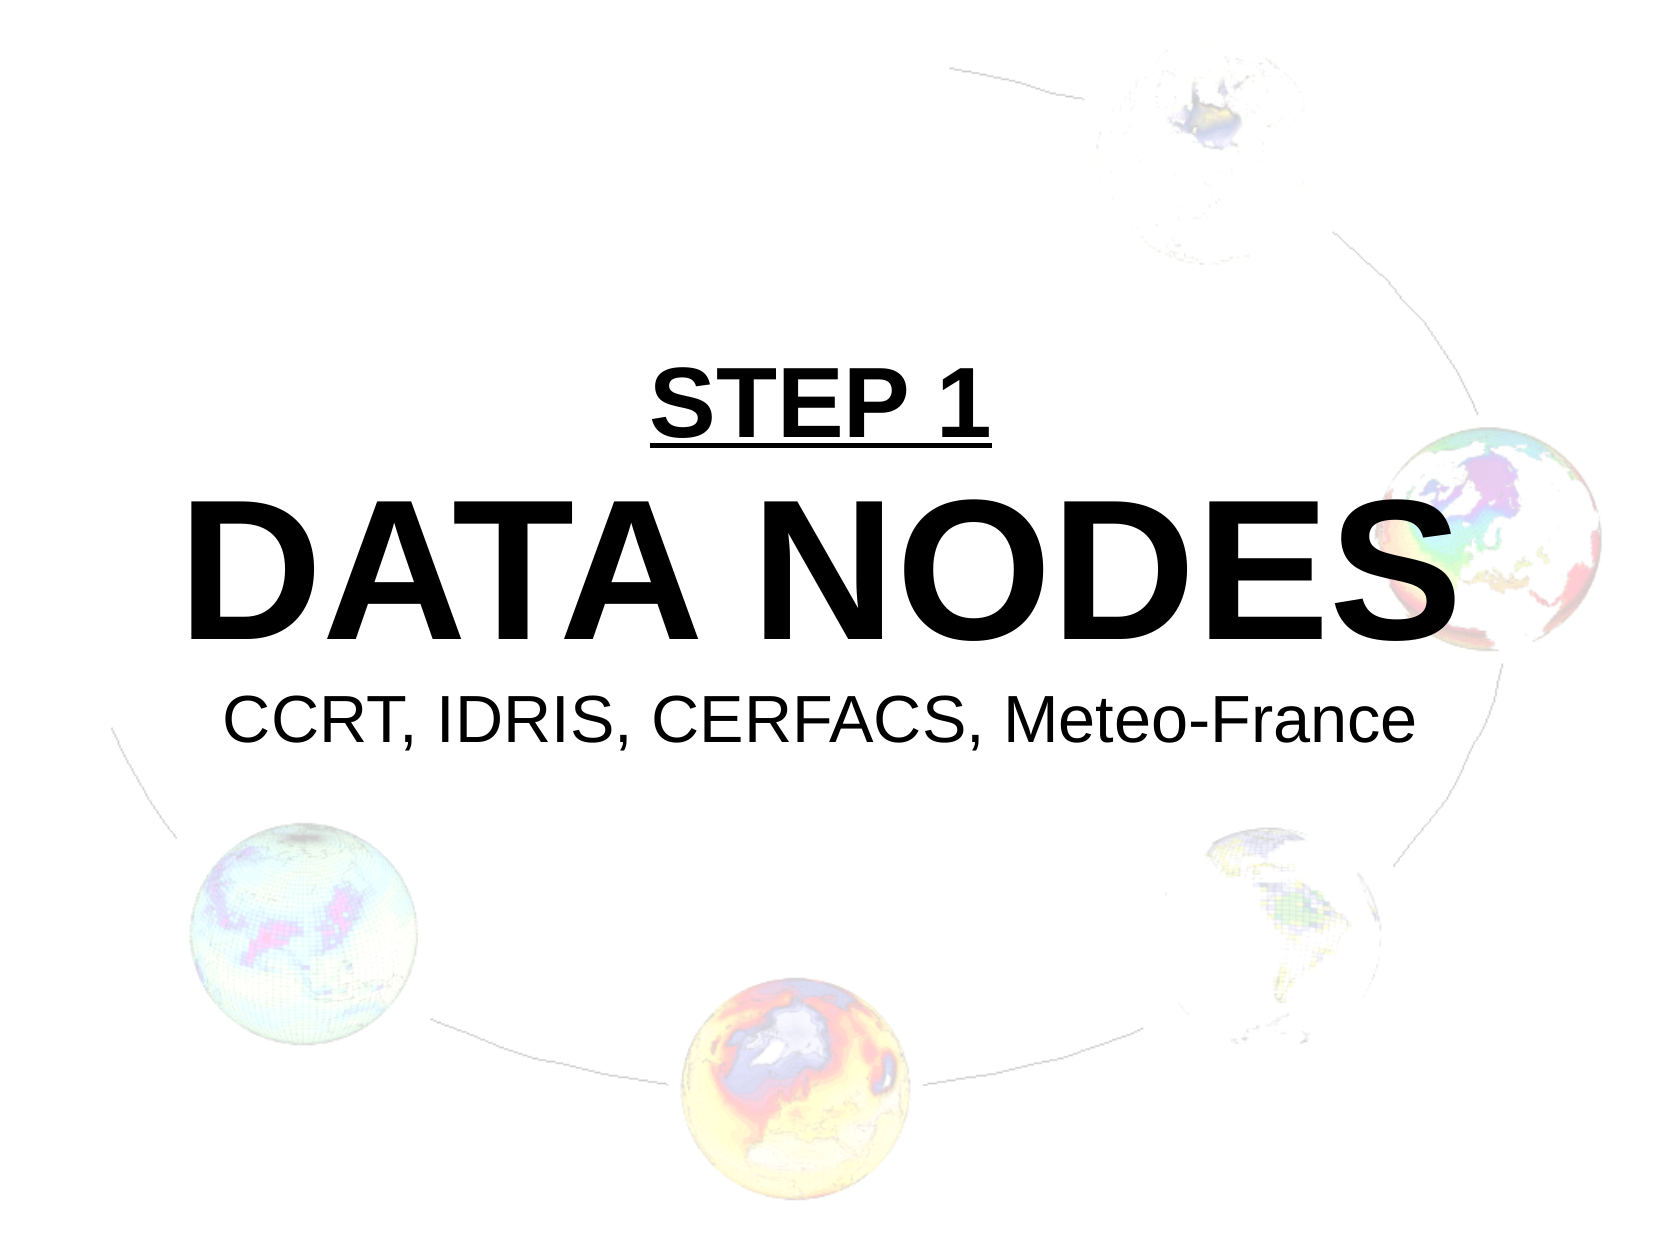

# STEP 1 DATA NODES CCRT, IDRIS, CERFACS, Meteo-France